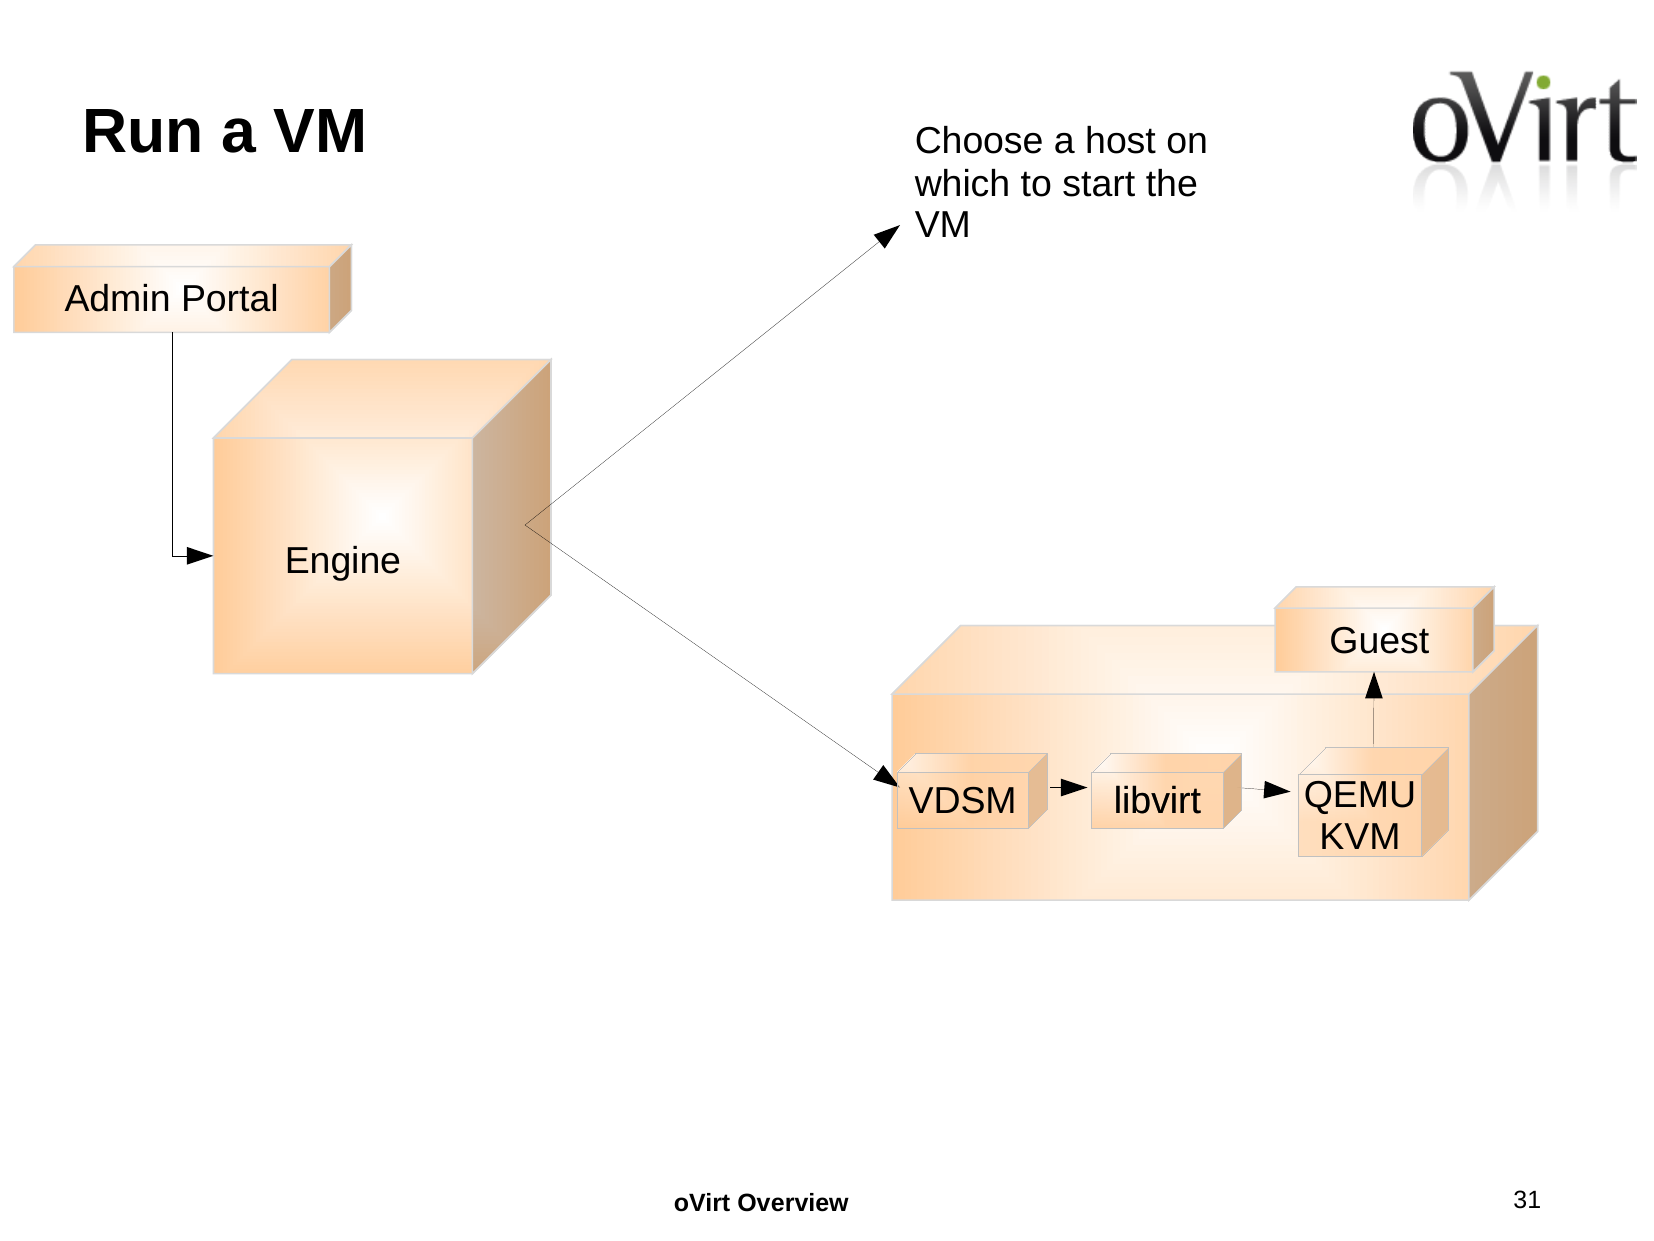

# Run a VM
Choose a host on which to start the VM
Admin Portal
Engine
 Guest
QEMU
KVM
VDSM
libvirt
libvirt